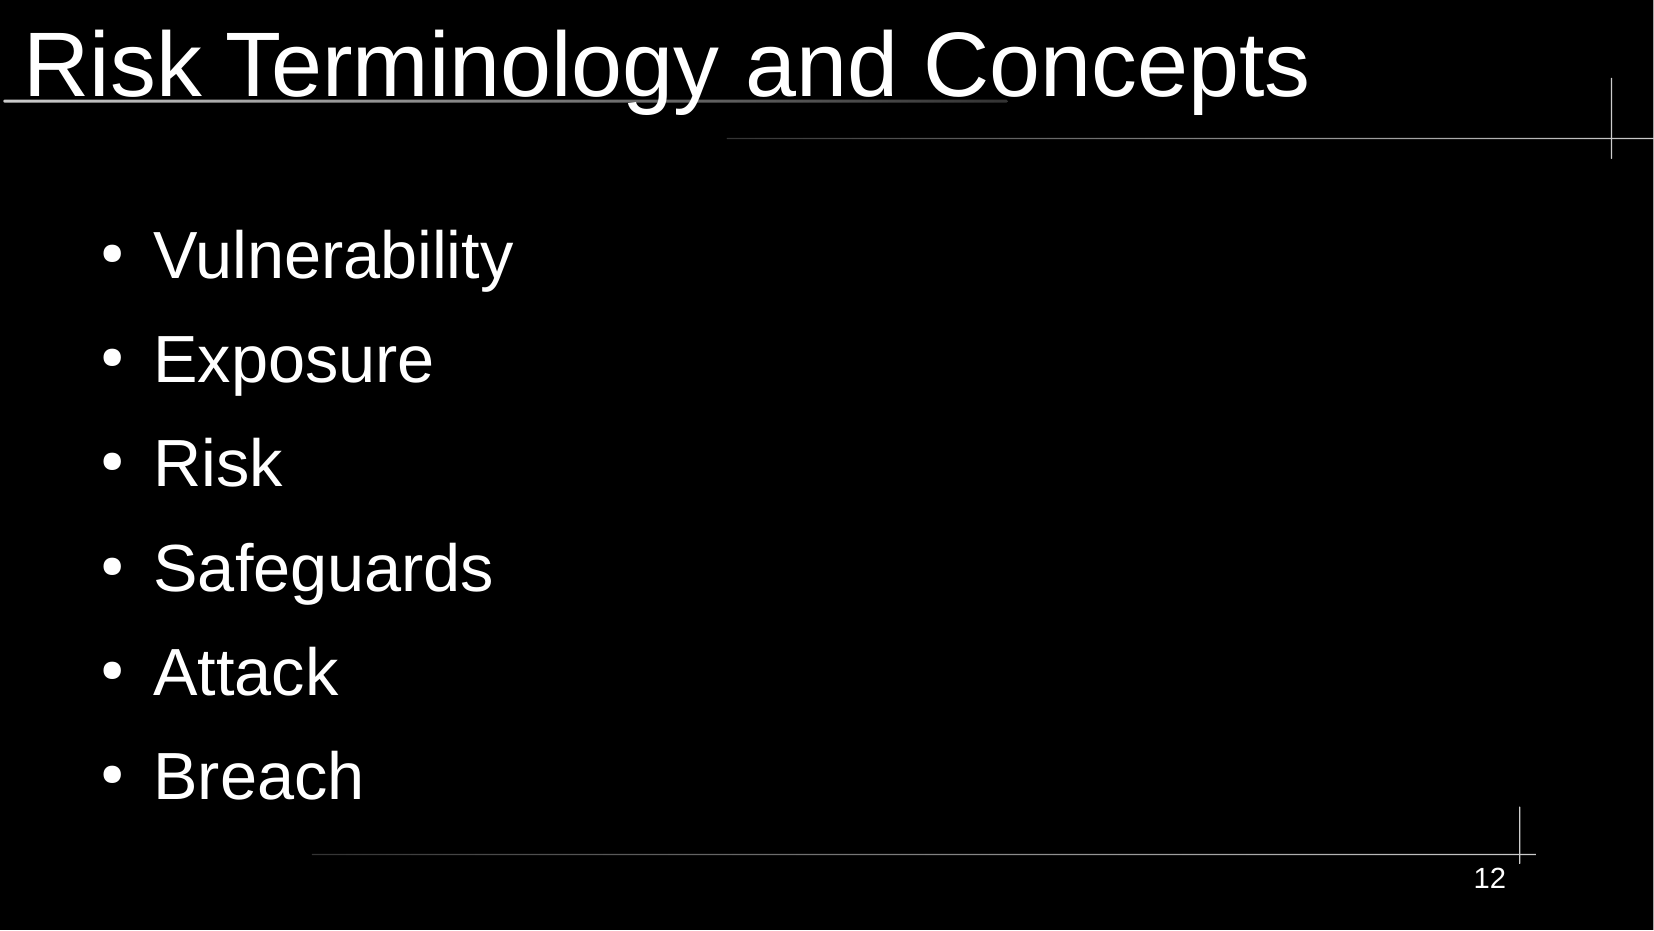

# Risk Terminology and Concepts
Vulnerability
Exposure
Risk
Safeguards
Attack
Breach
12